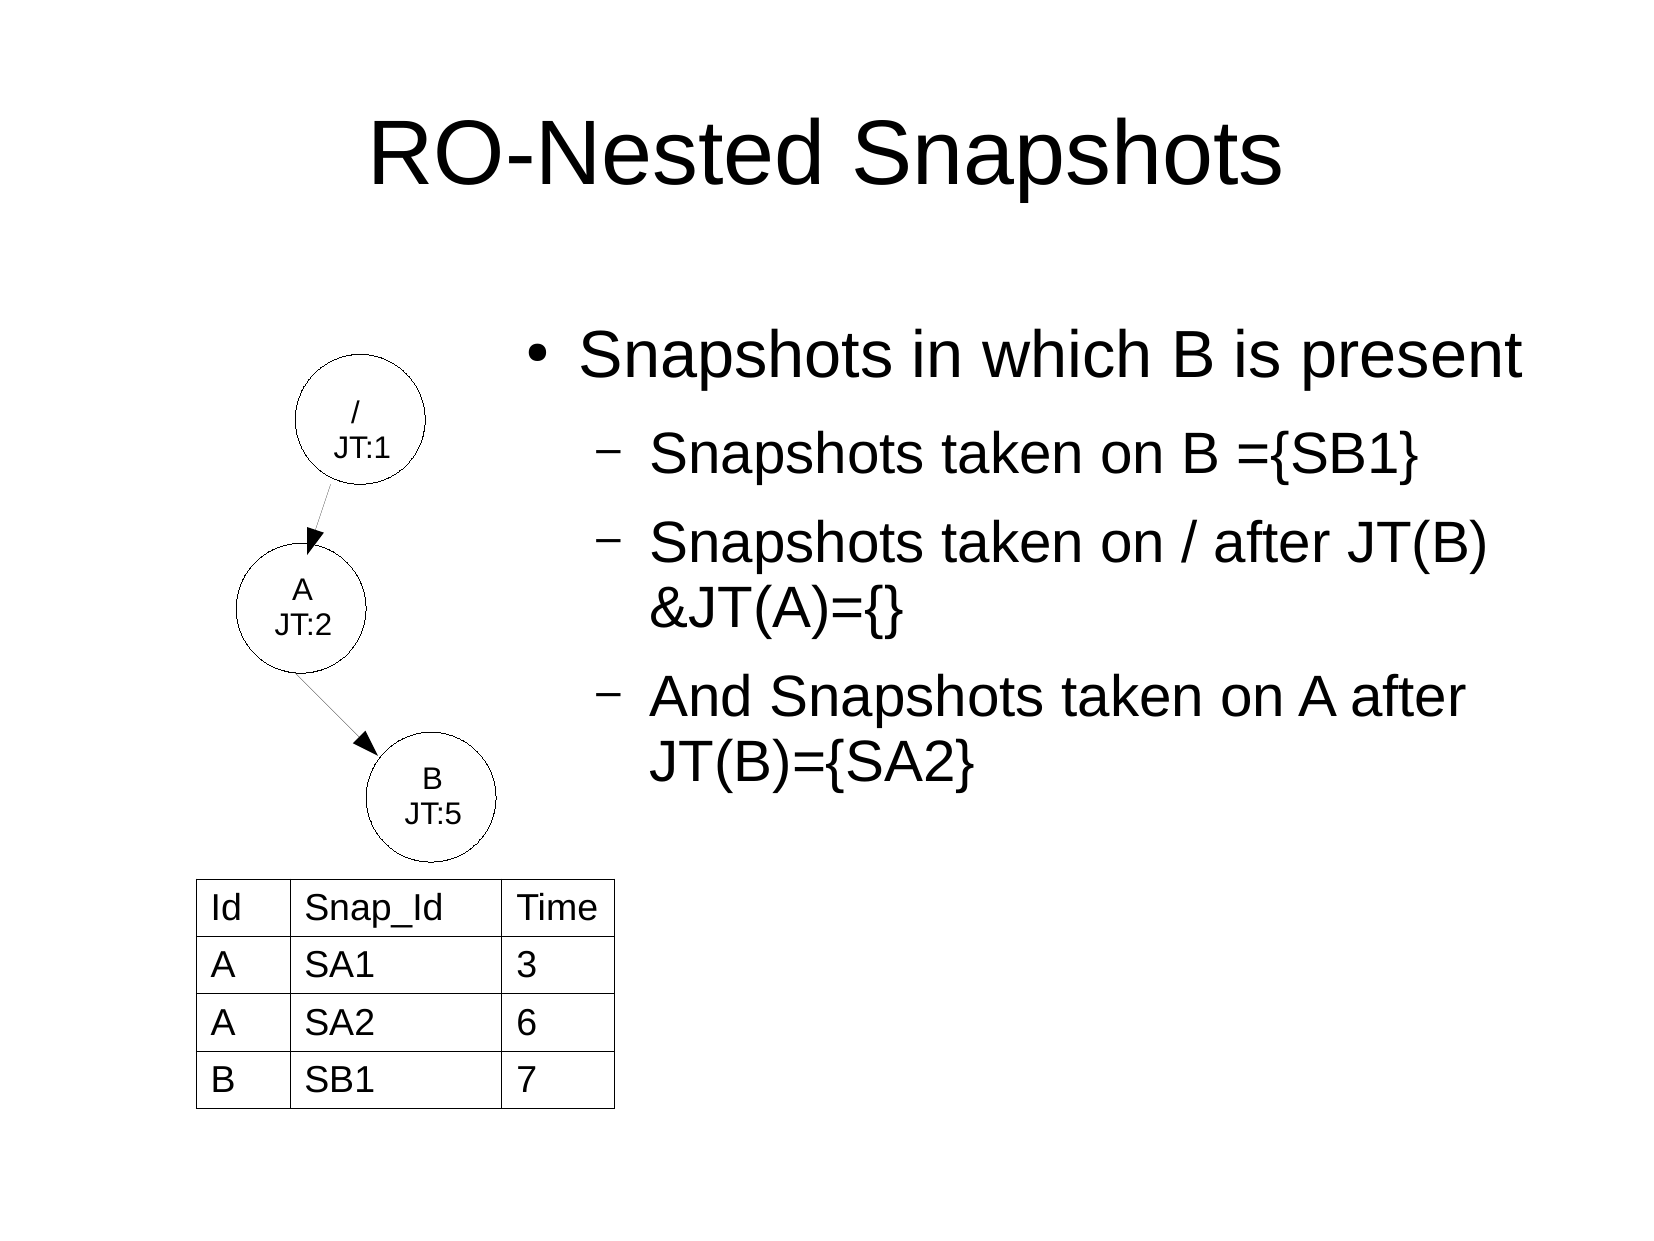

# RO-Nested Snapshots
Snapshots in which B is present
Snapshots taken on B ={SB1}
Snapshots taken on / after JT(B) &JT(A)={}
And Snapshots taken on A after JT(B)={SA2}
 /
JT:1
 A
JT:2
 B
JT:5
| Id | Snap\_Id | Time |
| --- | --- | --- |
| A | SA1 | 3 |
| A | SA2 | 6 |
| B | SB1 | 7 |